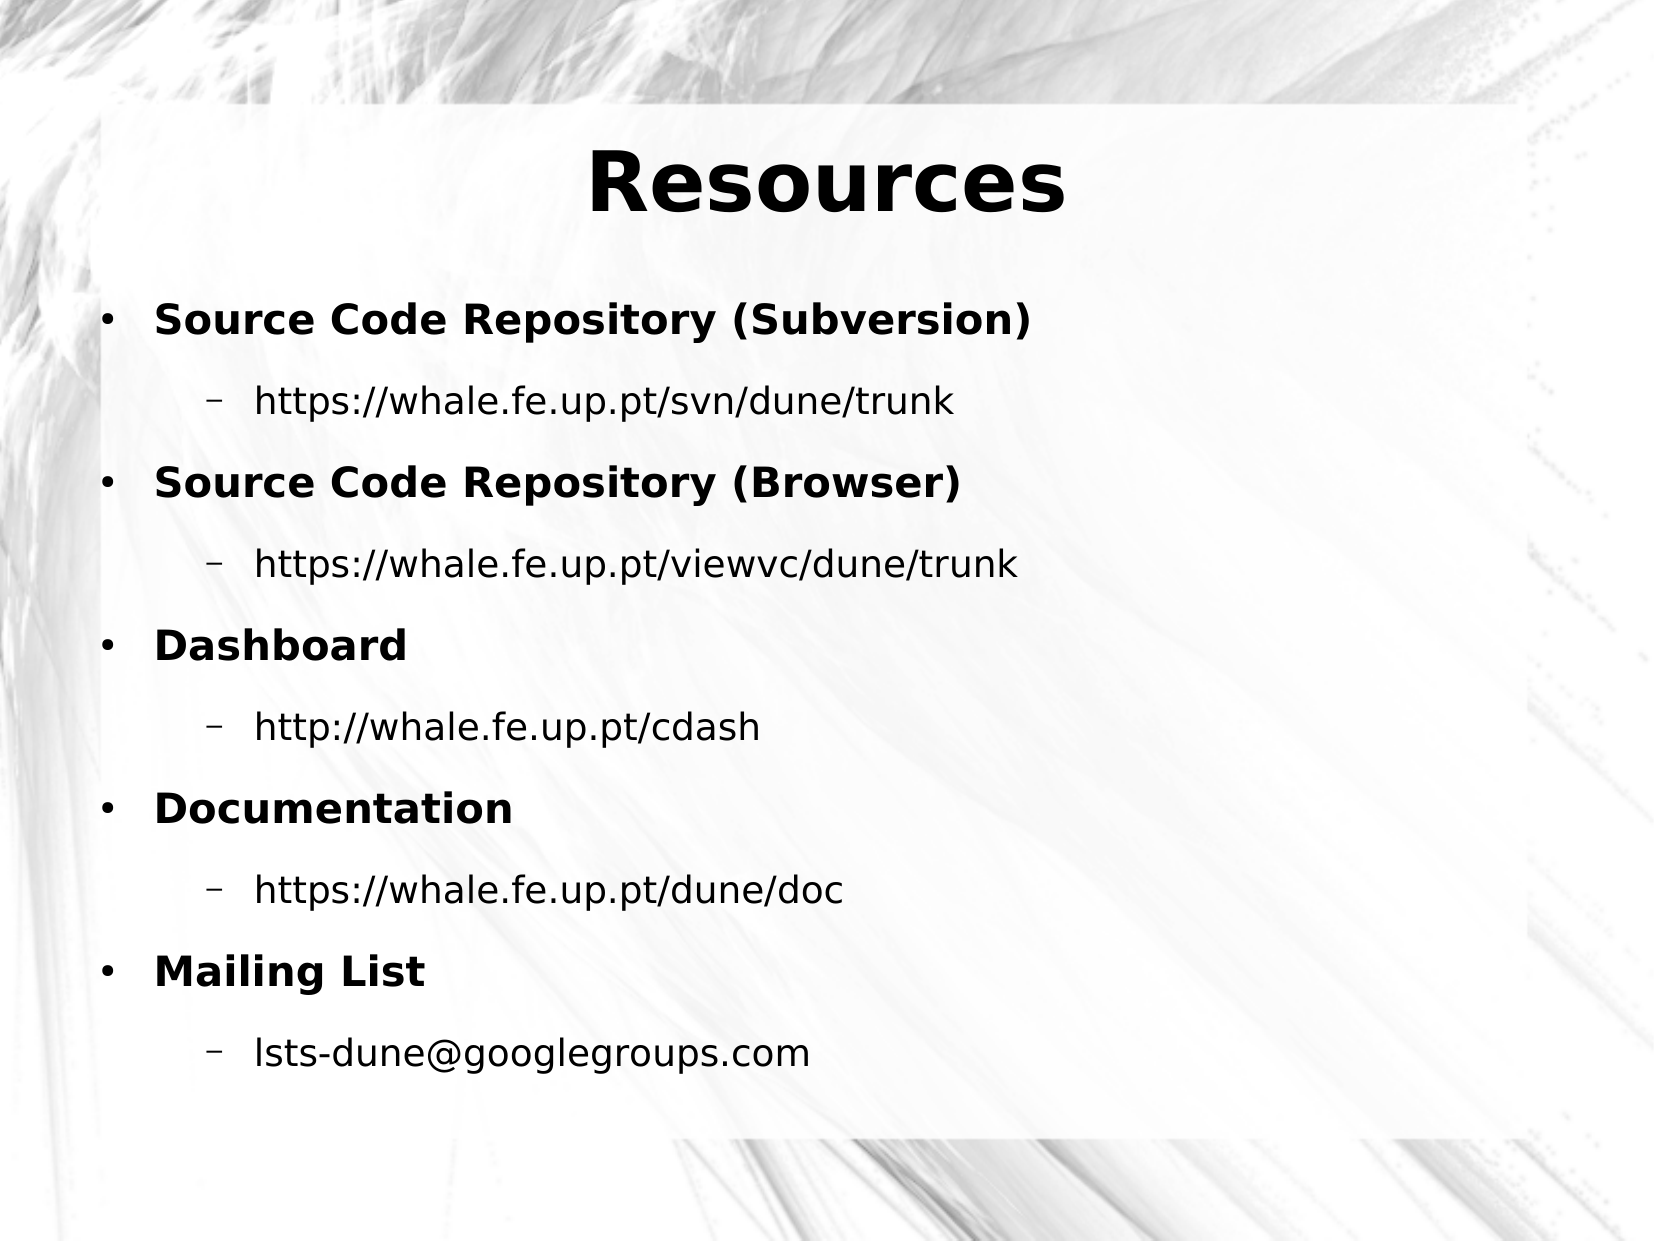

# Resources
Source Code Repository (Subversion)
https://whale.fe.up.pt/svn/dune/trunk
Source Code Repository (Browser)
https://whale.fe.up.pt/viewvc/dune/trunk
Dashboard
http://whale.fe.up.pt/cdash
Documentation
https://whale.fe.up.pt/dune/doc
Mailing List
lsts-dune@googlegroups.com